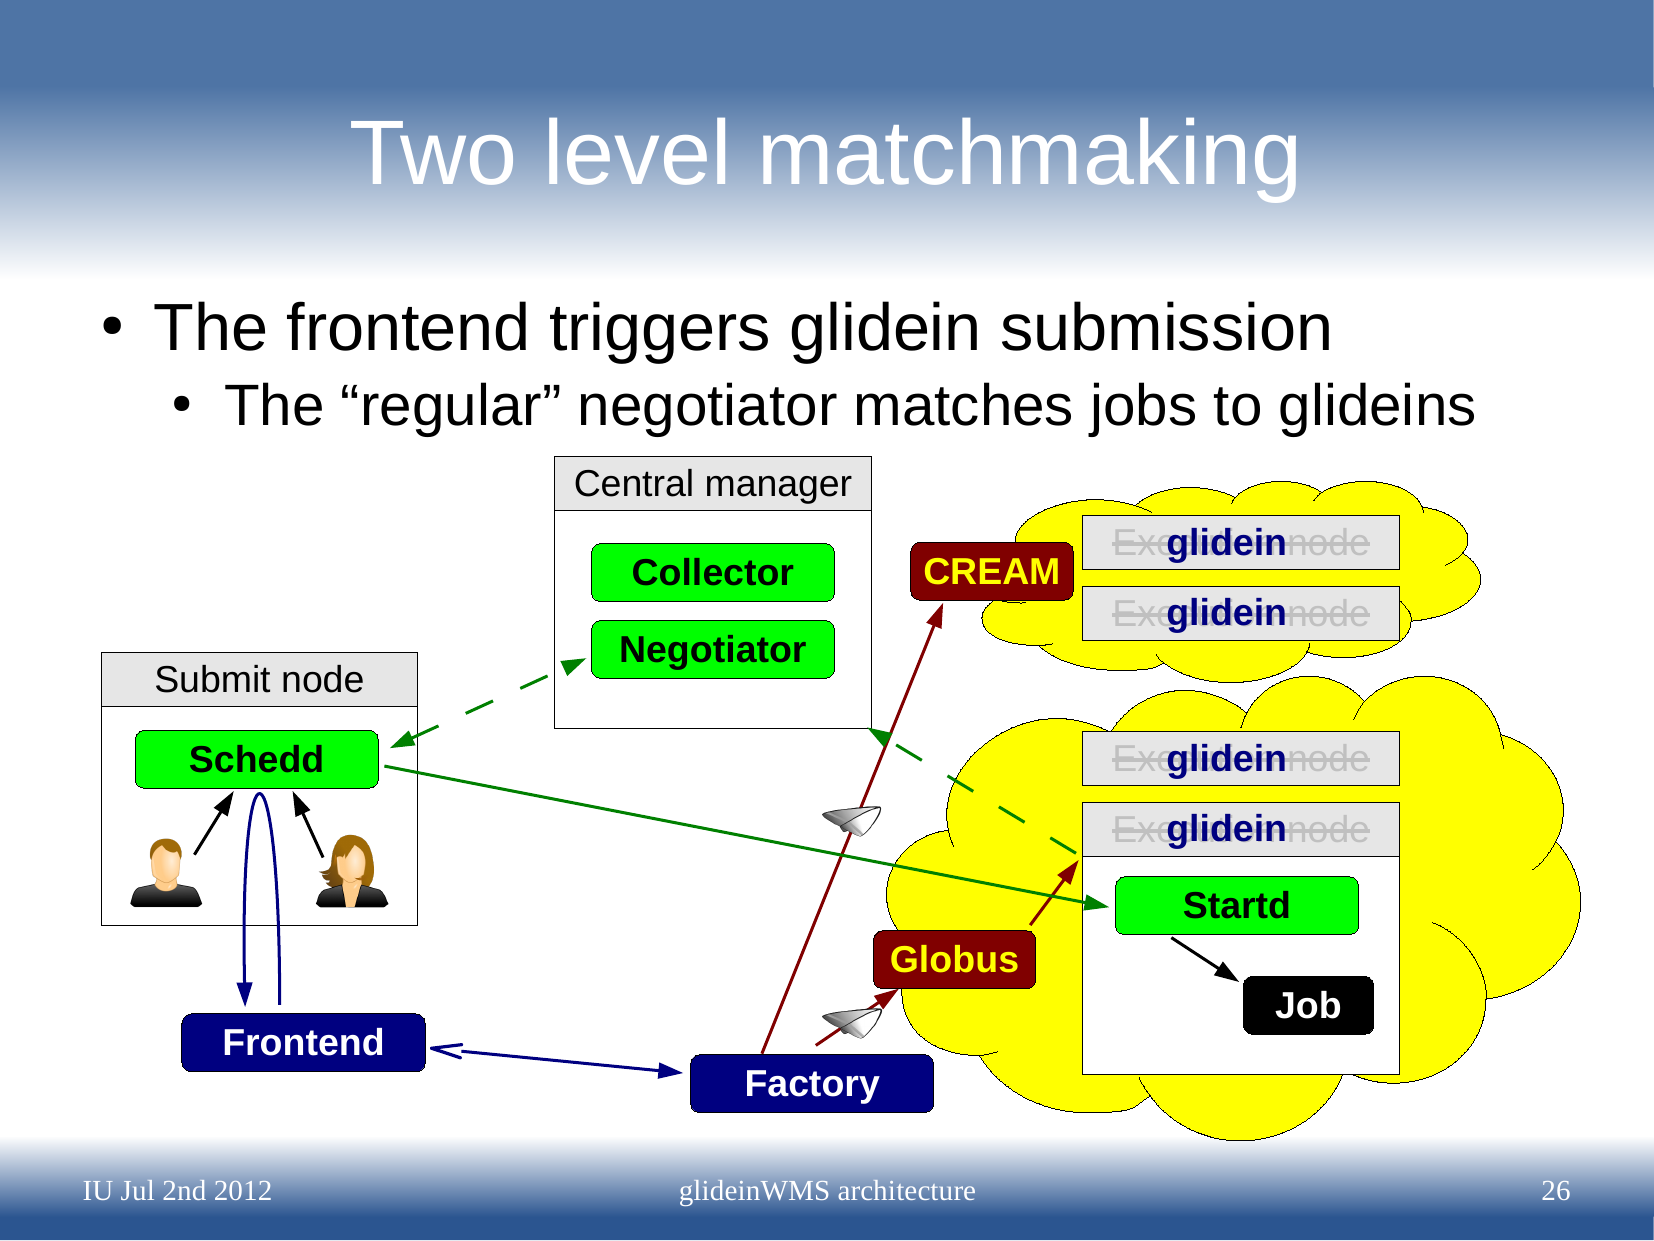

# Two level matchmaking
The frontend triggers glidein submission
The “regular” negotiator matches jobs to glideins
Central manager
glidein
Execution node
CREAM
Collector
glidein
Execution node
Negotiator
Submit node
glidein
Execution node
Schedd
glidein
Execution node
Startd
Globus
Globus
Job
Frontend
Factory
IU Jul 2nd 2012
glideinWMS architecture
26